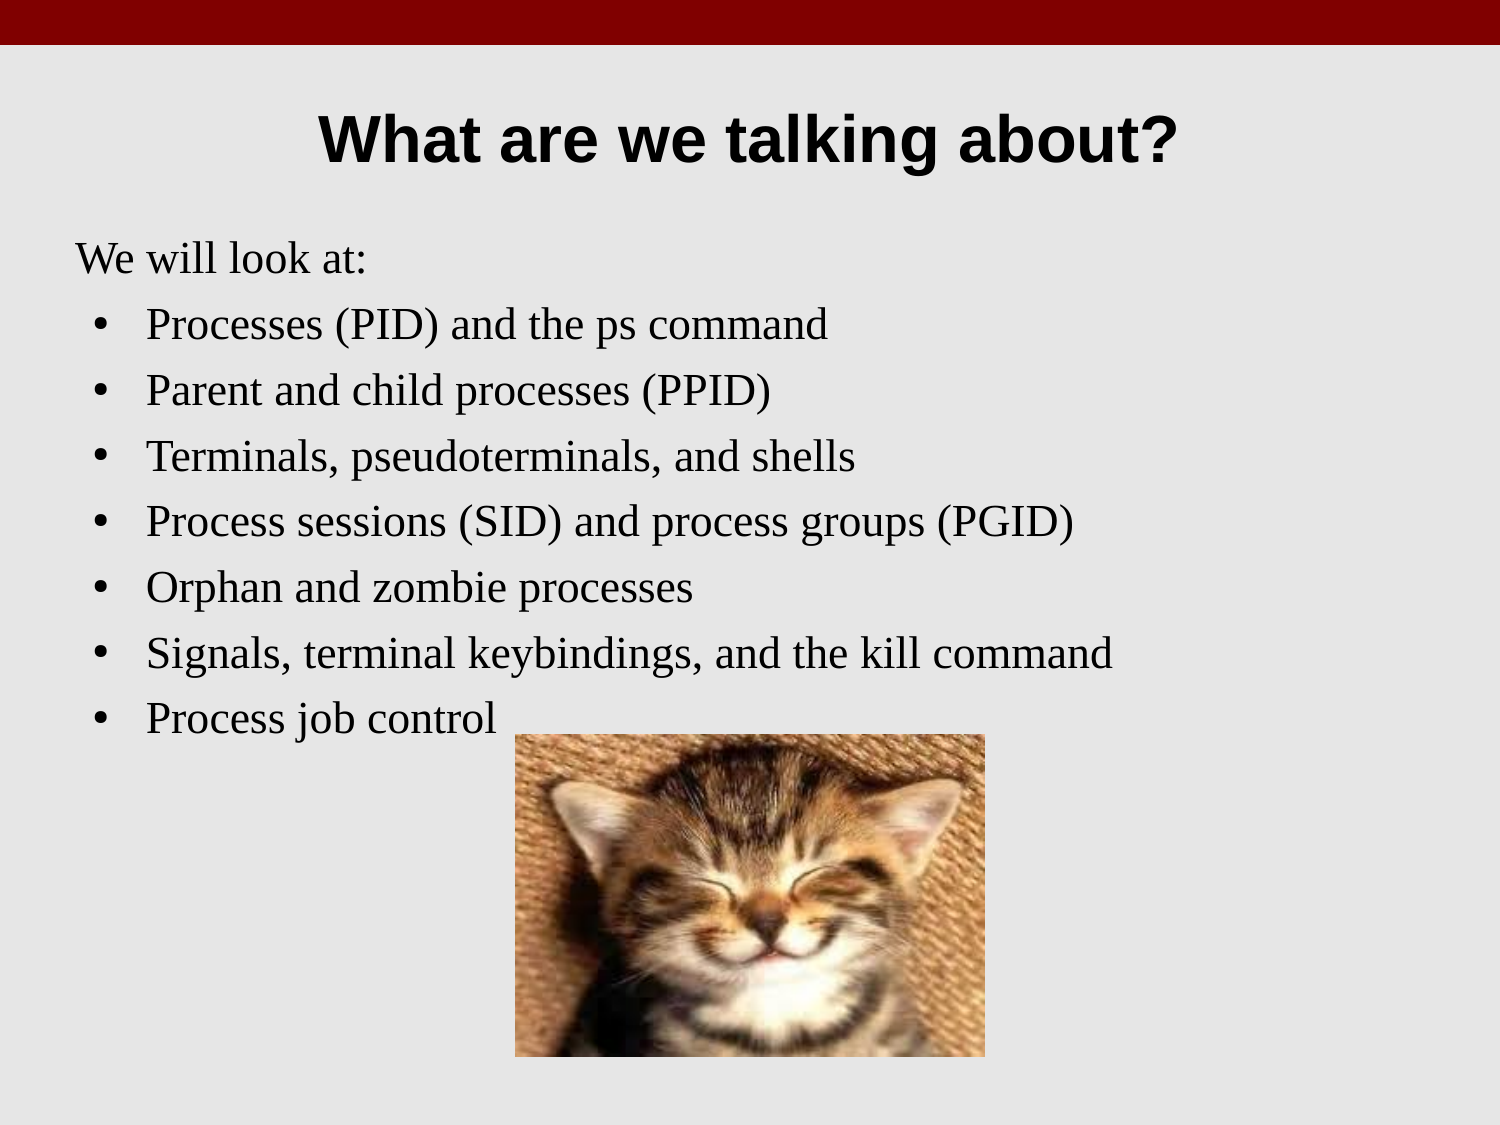

# What are we talking about?
We will look at:
Processes (PID) and the ps command
Parent and child processes (PPID)
Terminals, pseudoterminals, and shells
Process sessions (SID) and process groups (PGID)
Orphan and zombie processes
Signals, terminal keybindings, and the kill command
Process job control